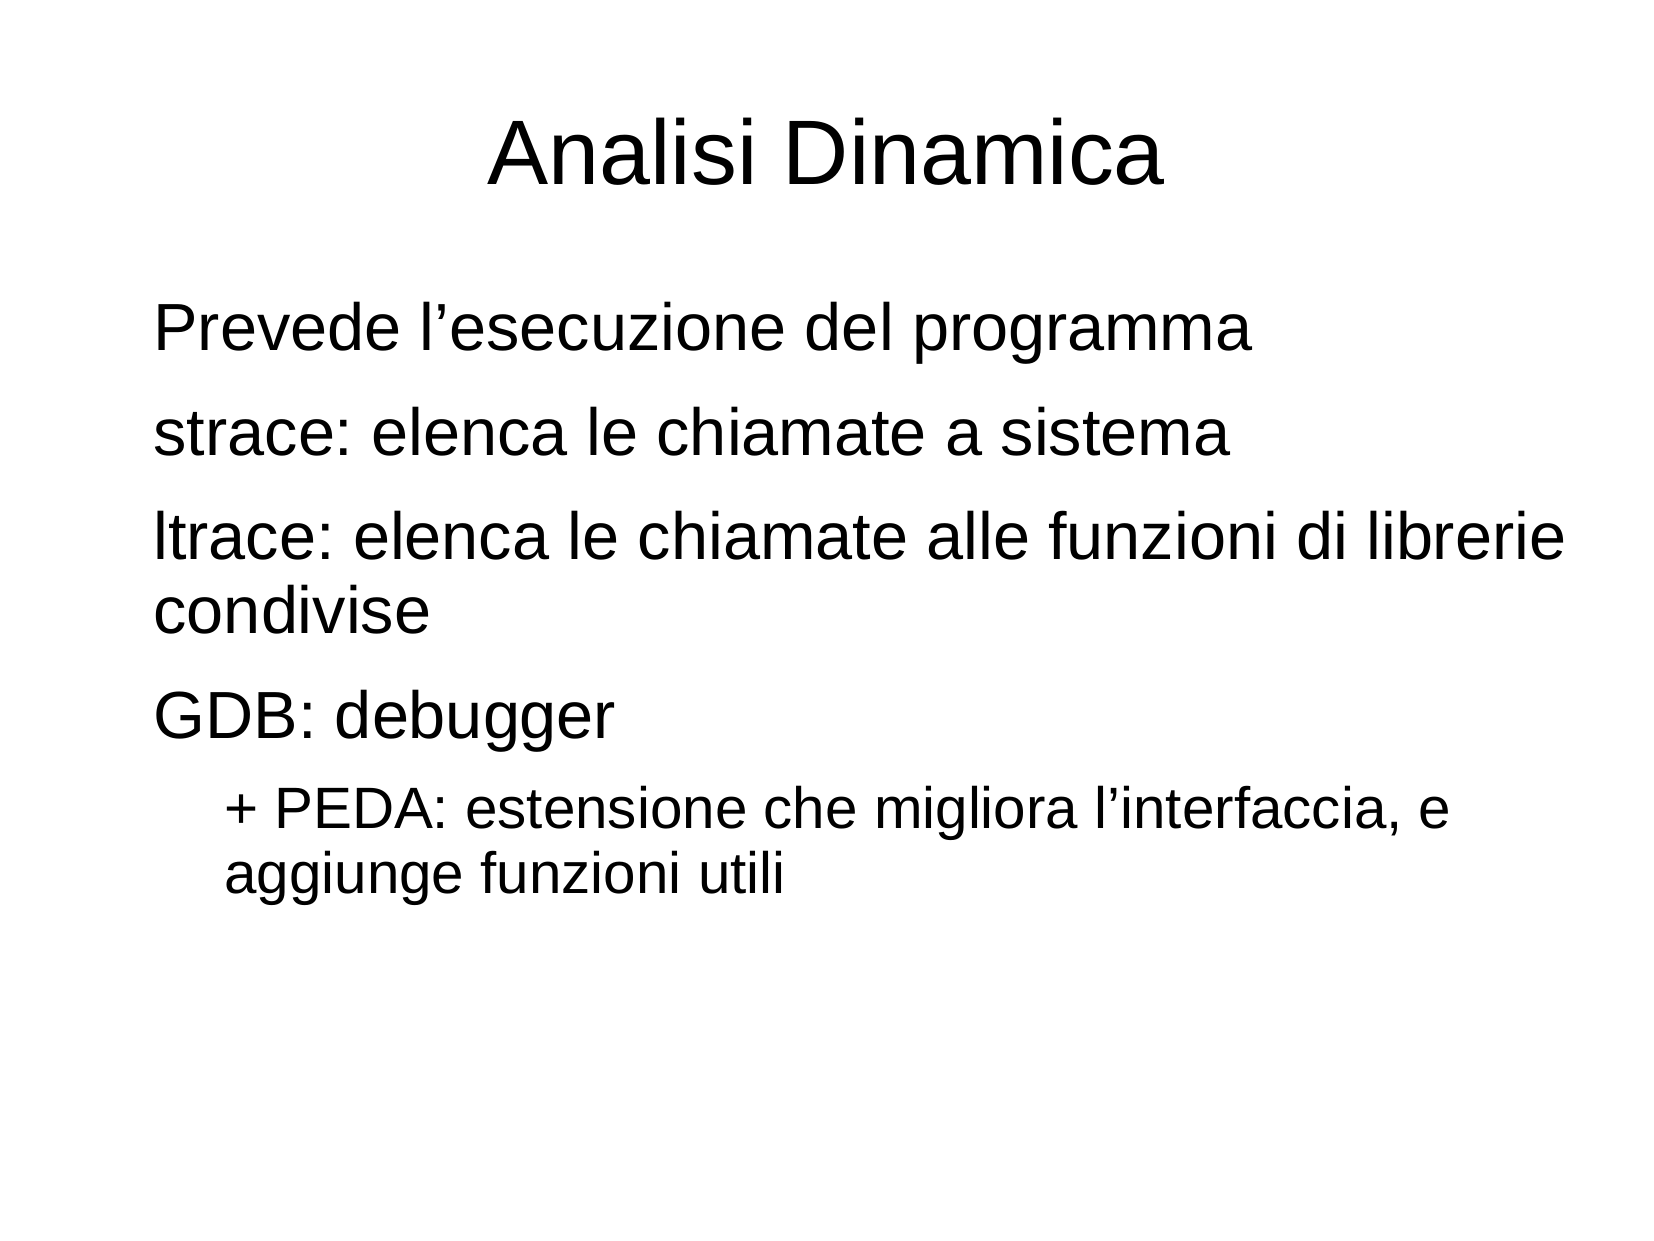

# Analisi Dinamica
Prevede l’esecuzione del programma
strace: elenca le chiamate a sistema
ltrace: elenca le chiamate alle funzioni di librerie condivise
GDB: debugger
+ PEDA: estensione che migliora l’interfaccia, e aggiunge funzioni utili